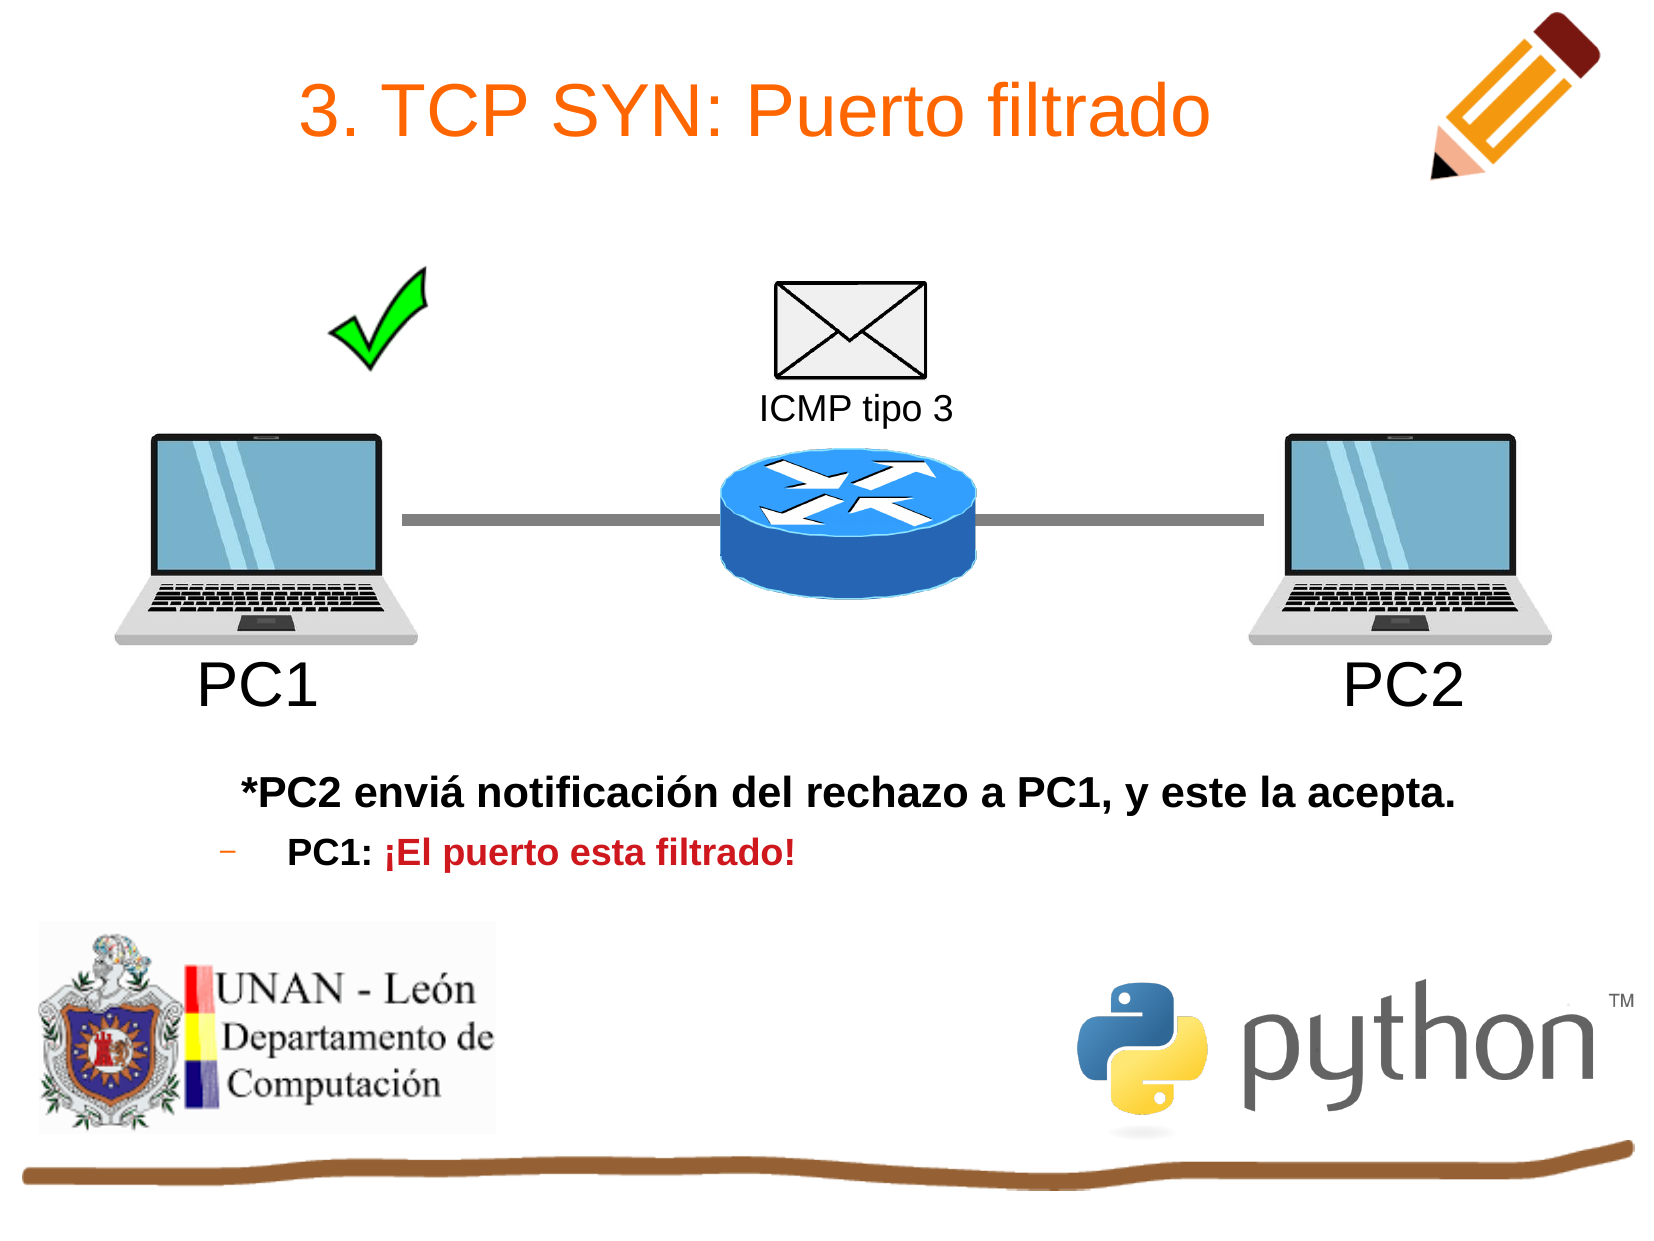

# 3. TCP SYN: Puerto filtrado
ICMP tipo 3
PC1
PC2
*PC2 enviá notificación del rechazo a PC1, y este la acepta.
PC1: ¡El puerto esta filtrado!